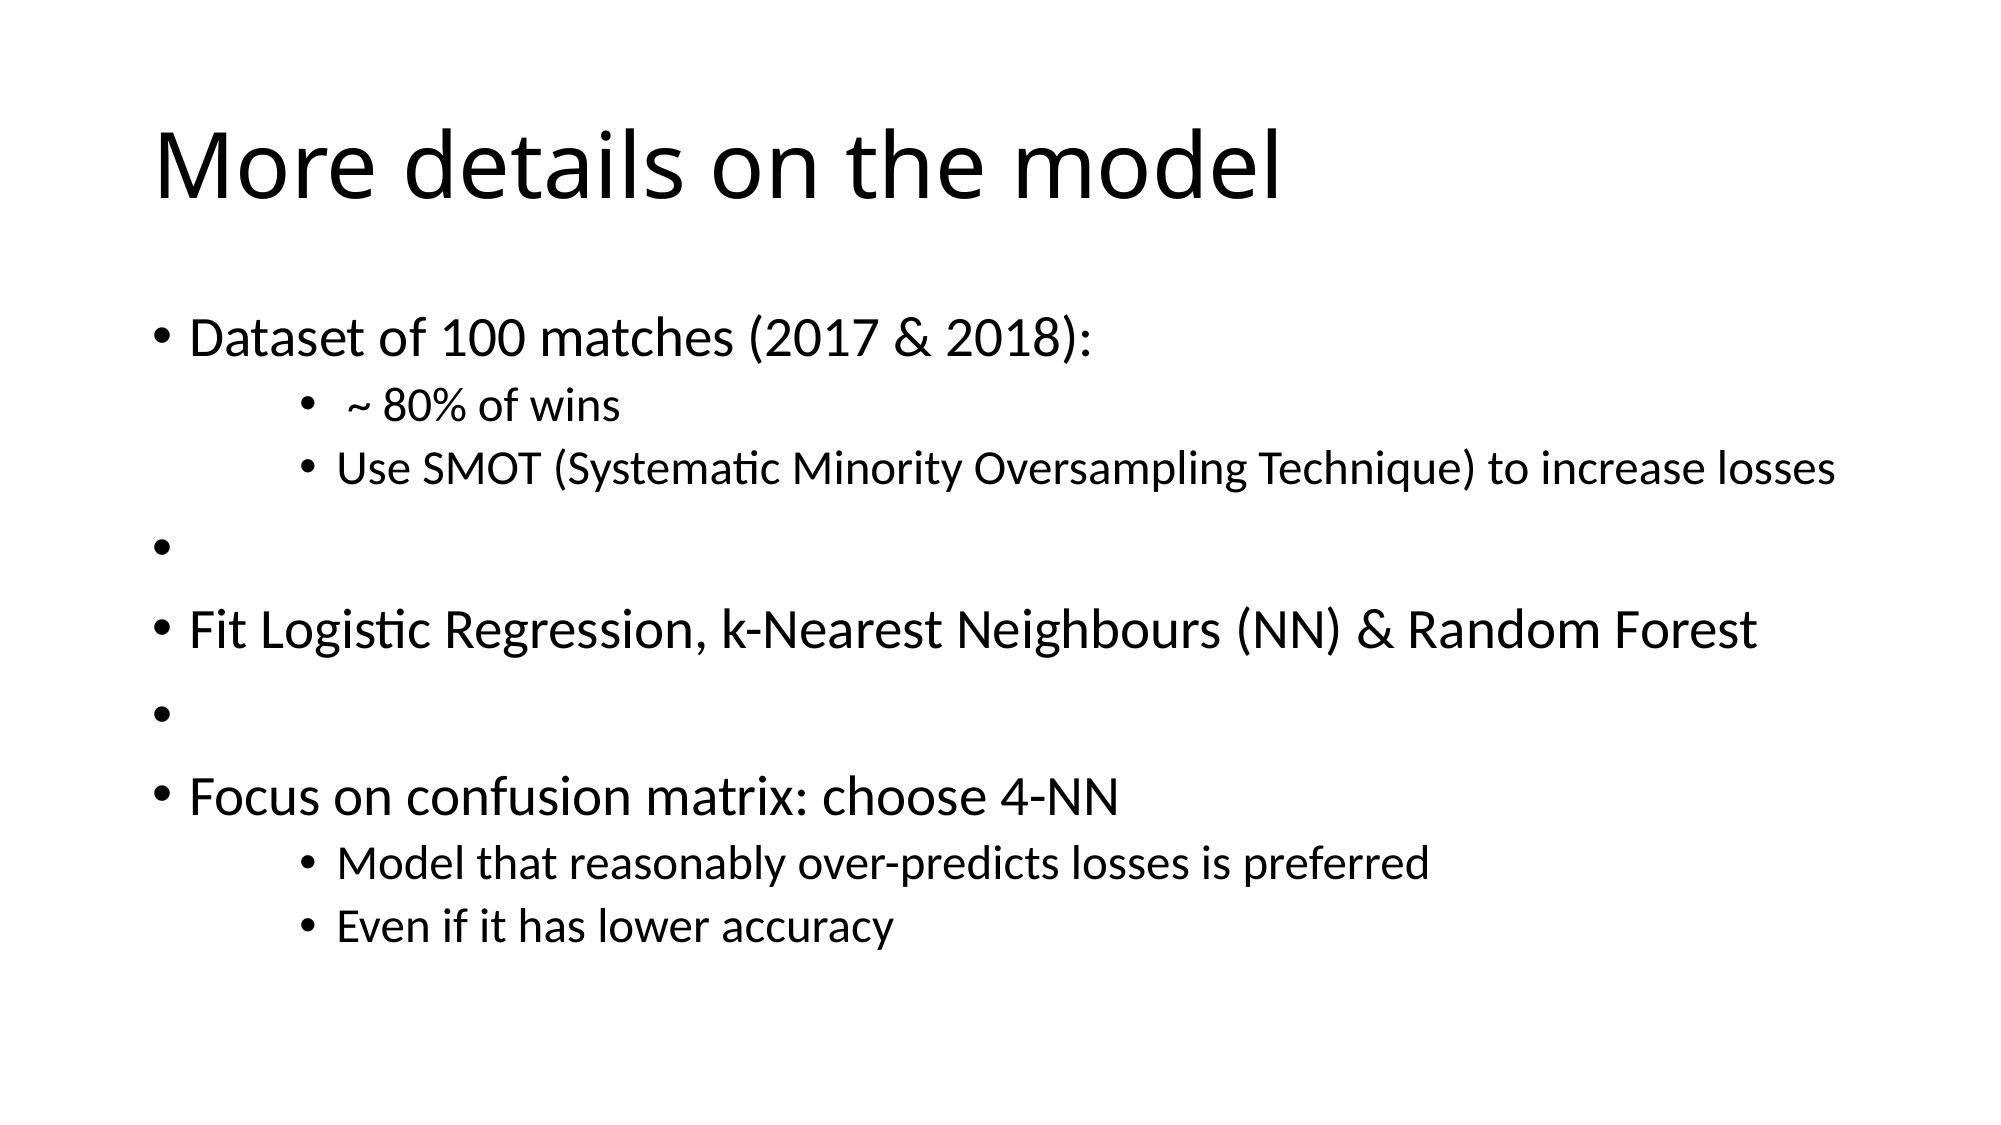

# More details on the model
Dataset of 100 matches (2017 & 2018):
 ~ 80% of wins
Use SMOT (Systematic Minority Oversampling Technique) to increase losses
Fit Logistic Regression, k-Nearest Neighbours (NN) & Random Forest
Focus on confusion matrix: choose 4-NN
Model that reasonably over-predicts losses is preferred
Even if it has lower accuracy